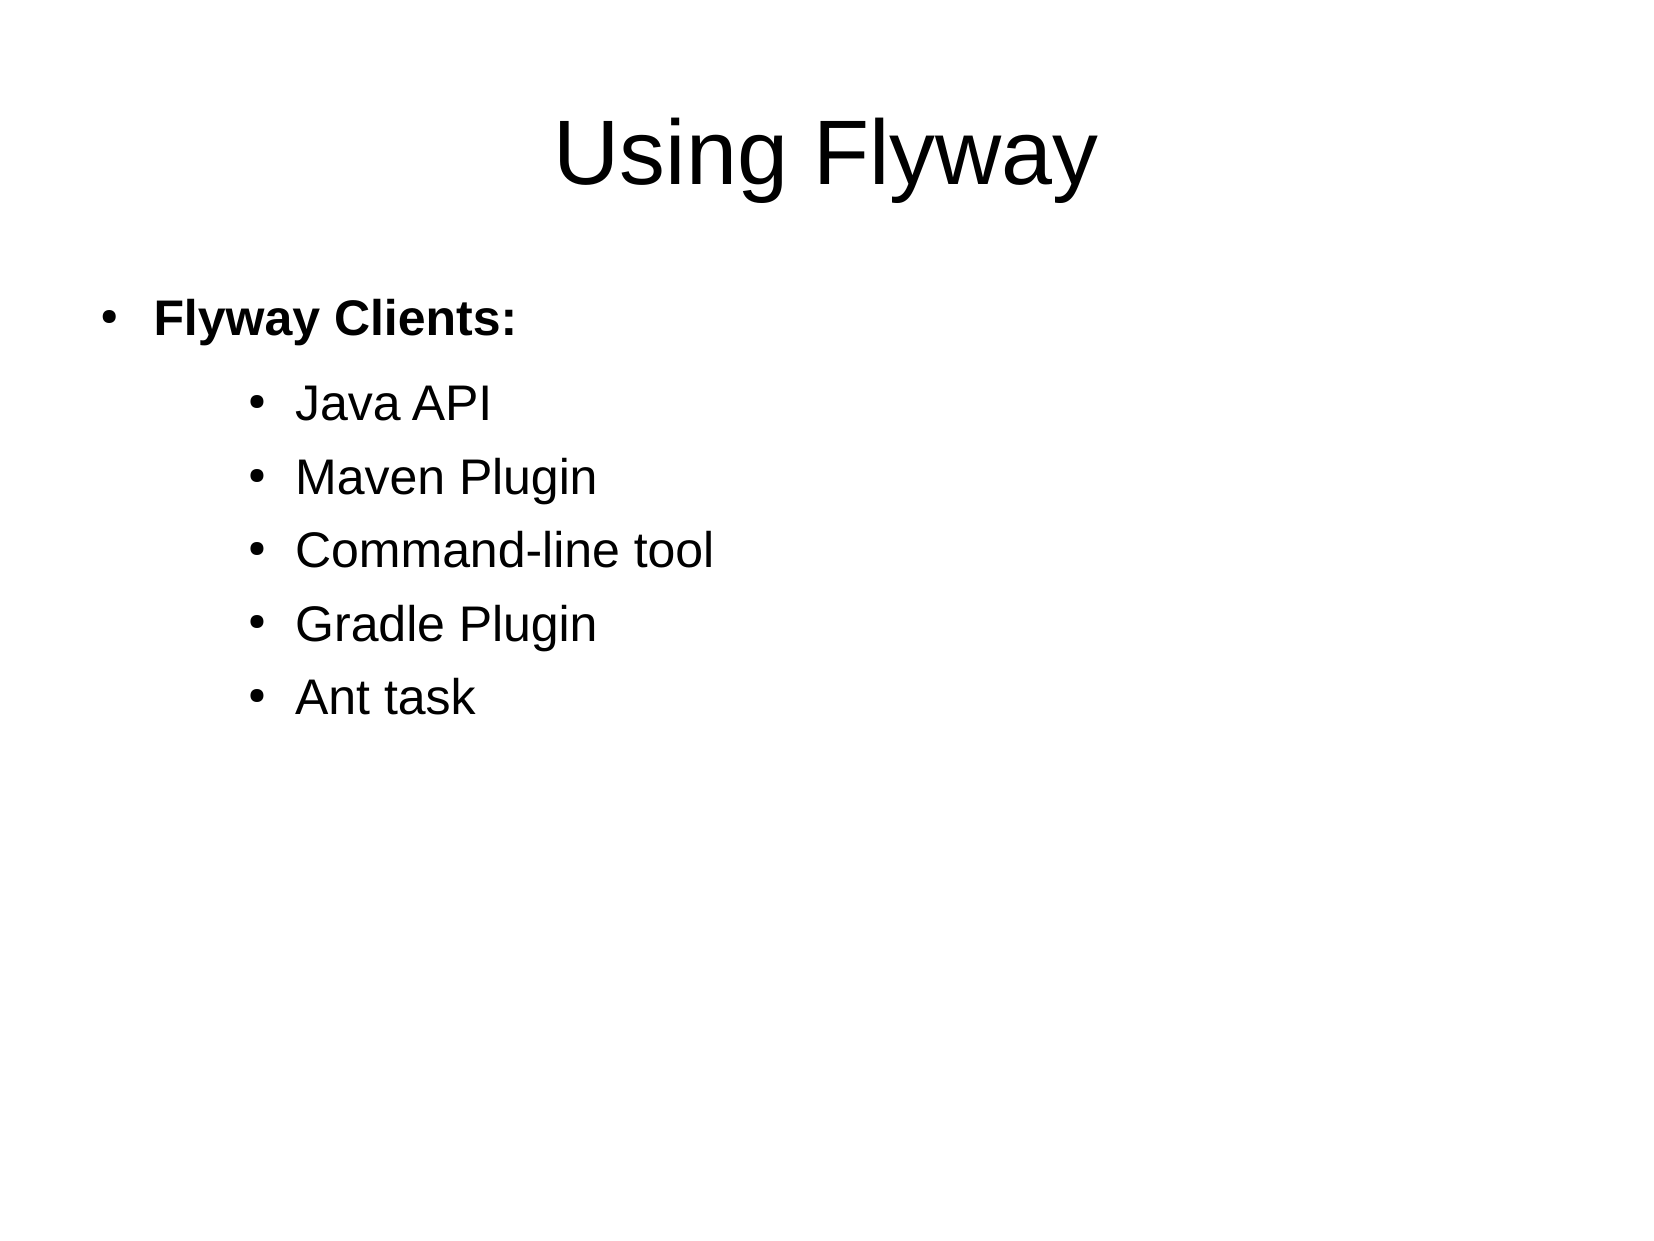

# Using Flyway
Flyway Clients:
Java API
Maven Plugin
Command-line tool
Gradle Plugin
Ant task